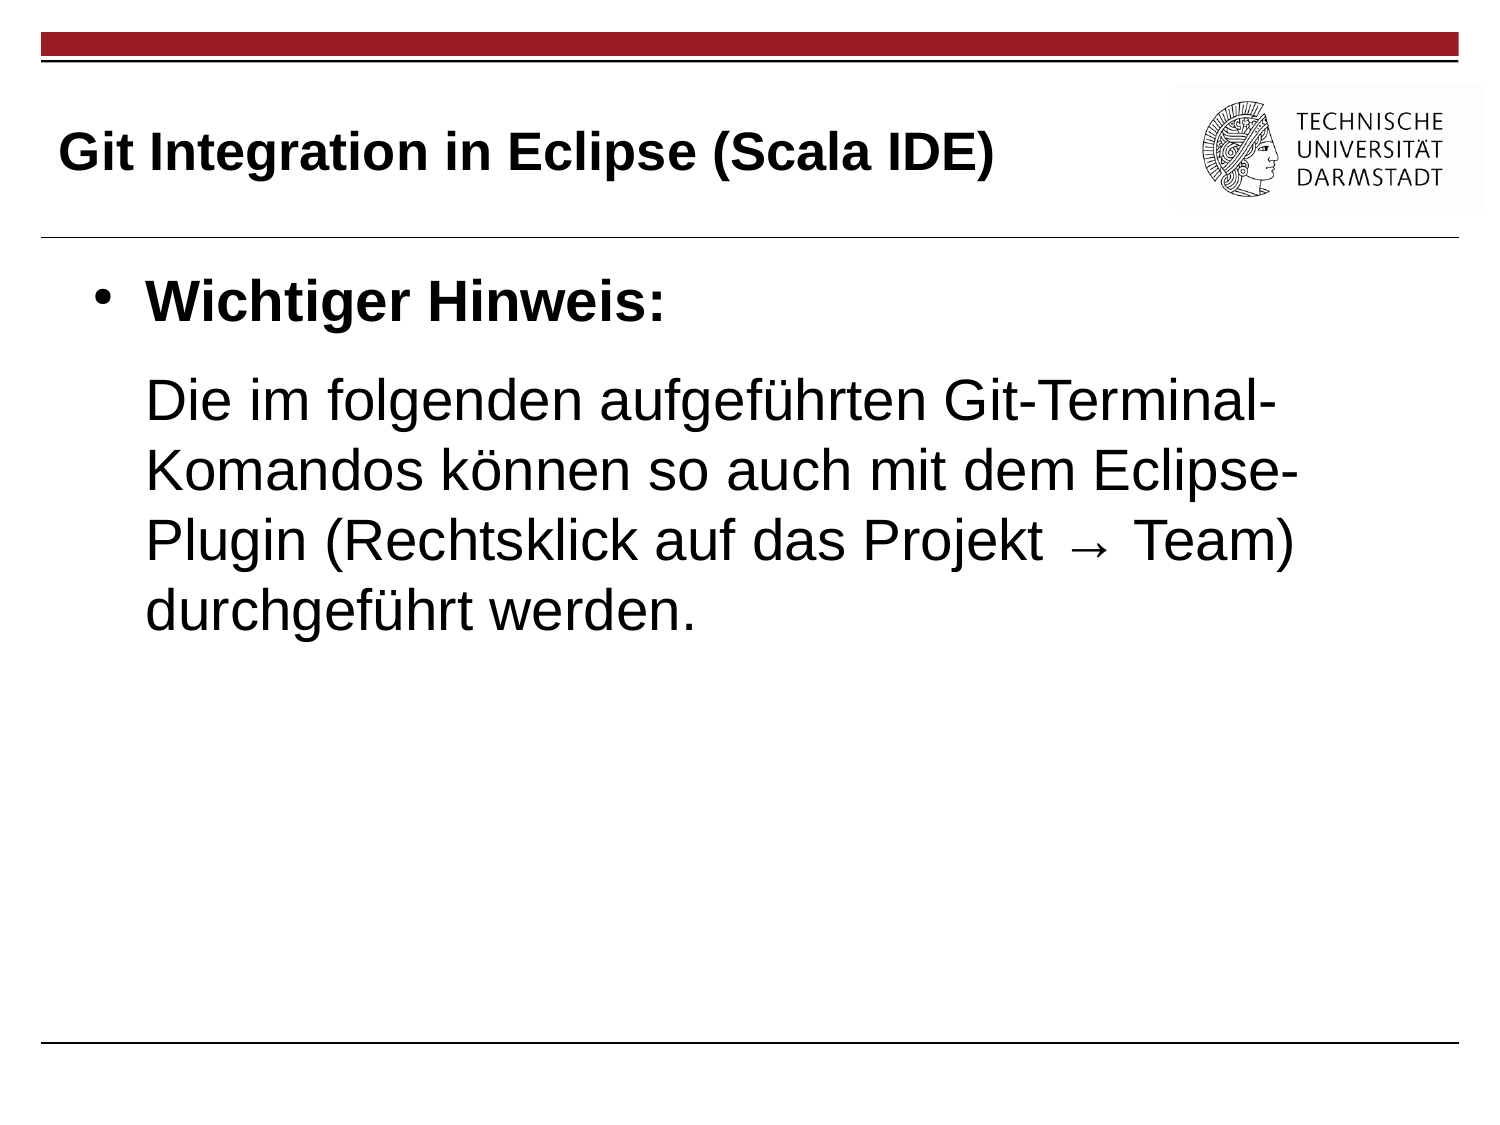

Git Integration in Eclipse (Scala IDE)
# Wichtiger Hinweis:
Die im folgenden aufgeführten Git-Terminal-Komandos können so auch mit dem Eclipse-Plugin (Rechtsklick auf das Projekt → Team) durchgeführt werden.